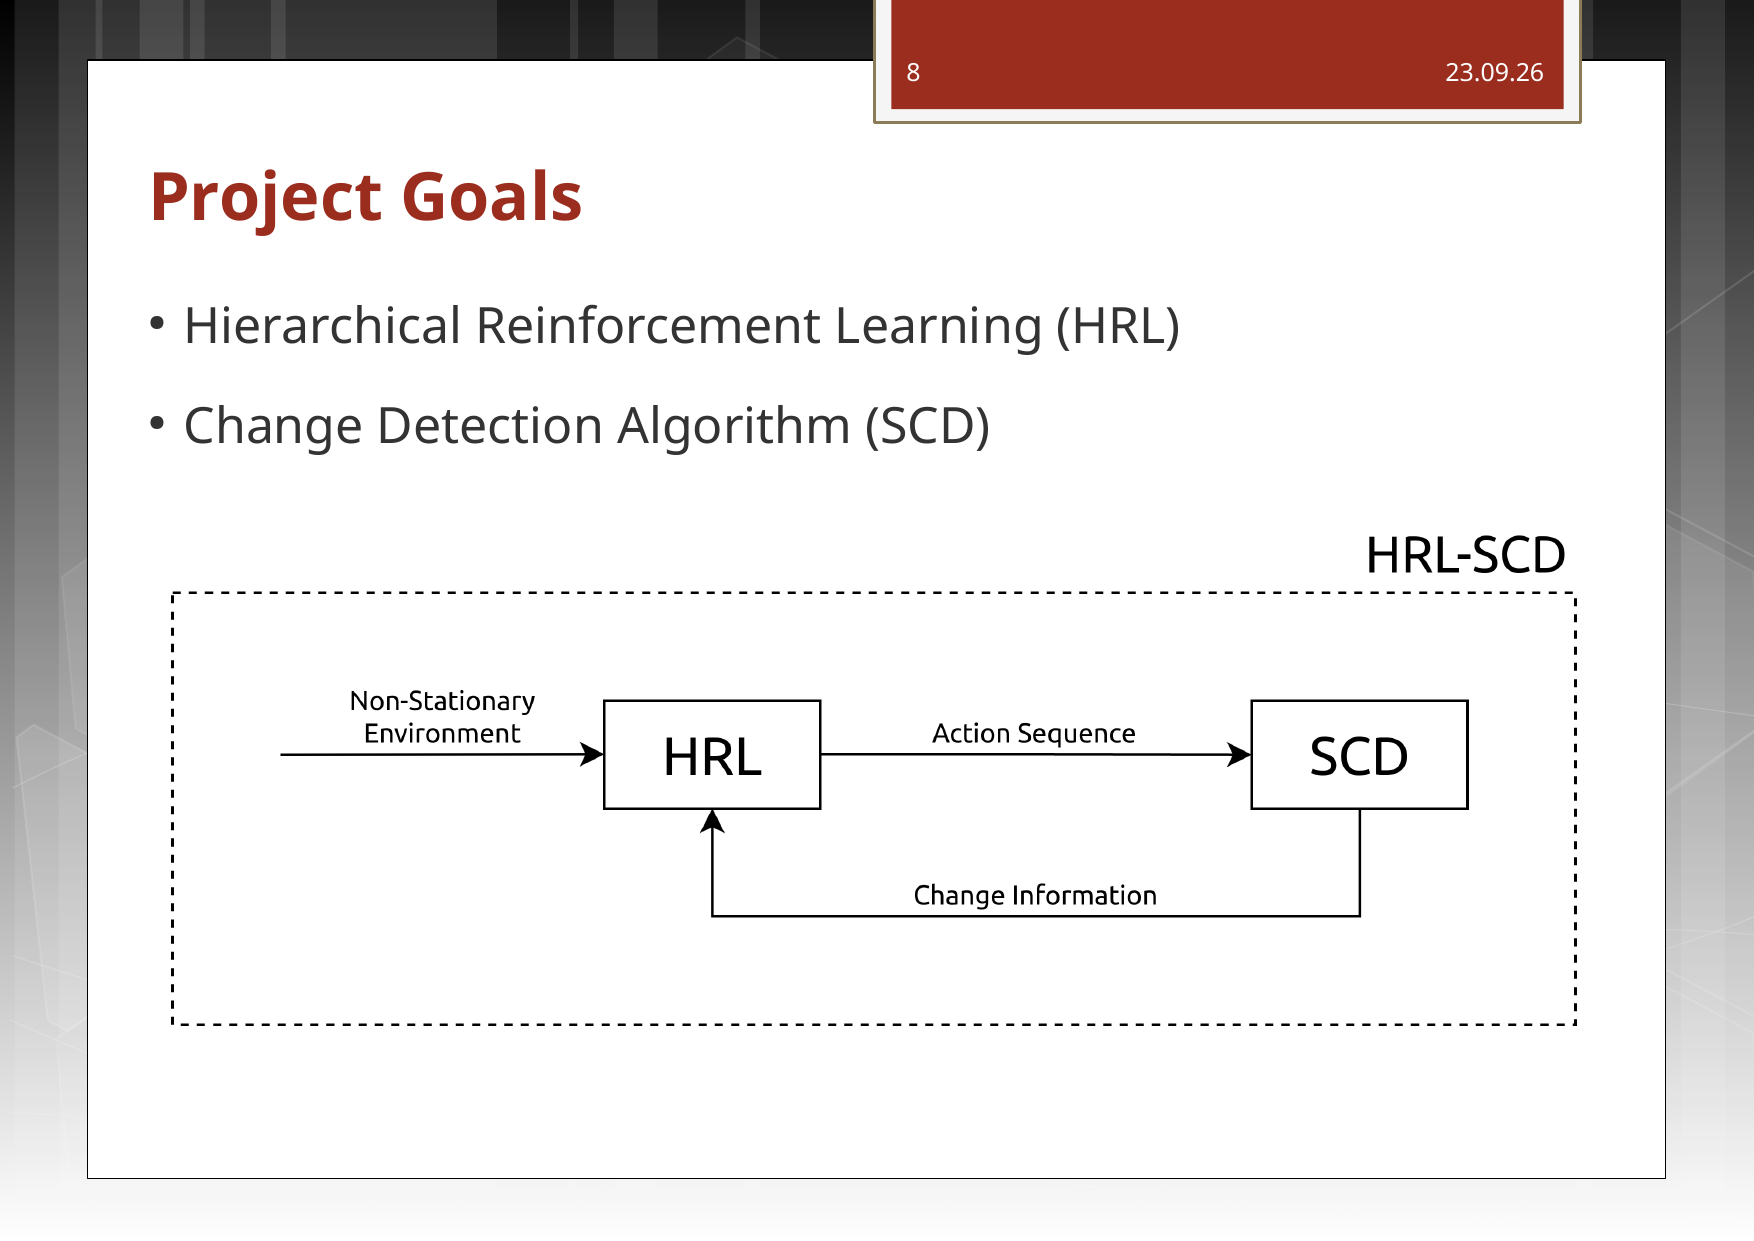

8
# Project Goals
Hierarchical Reinforcement Learning (HRL)
Change Detection Algorithm (SCD)